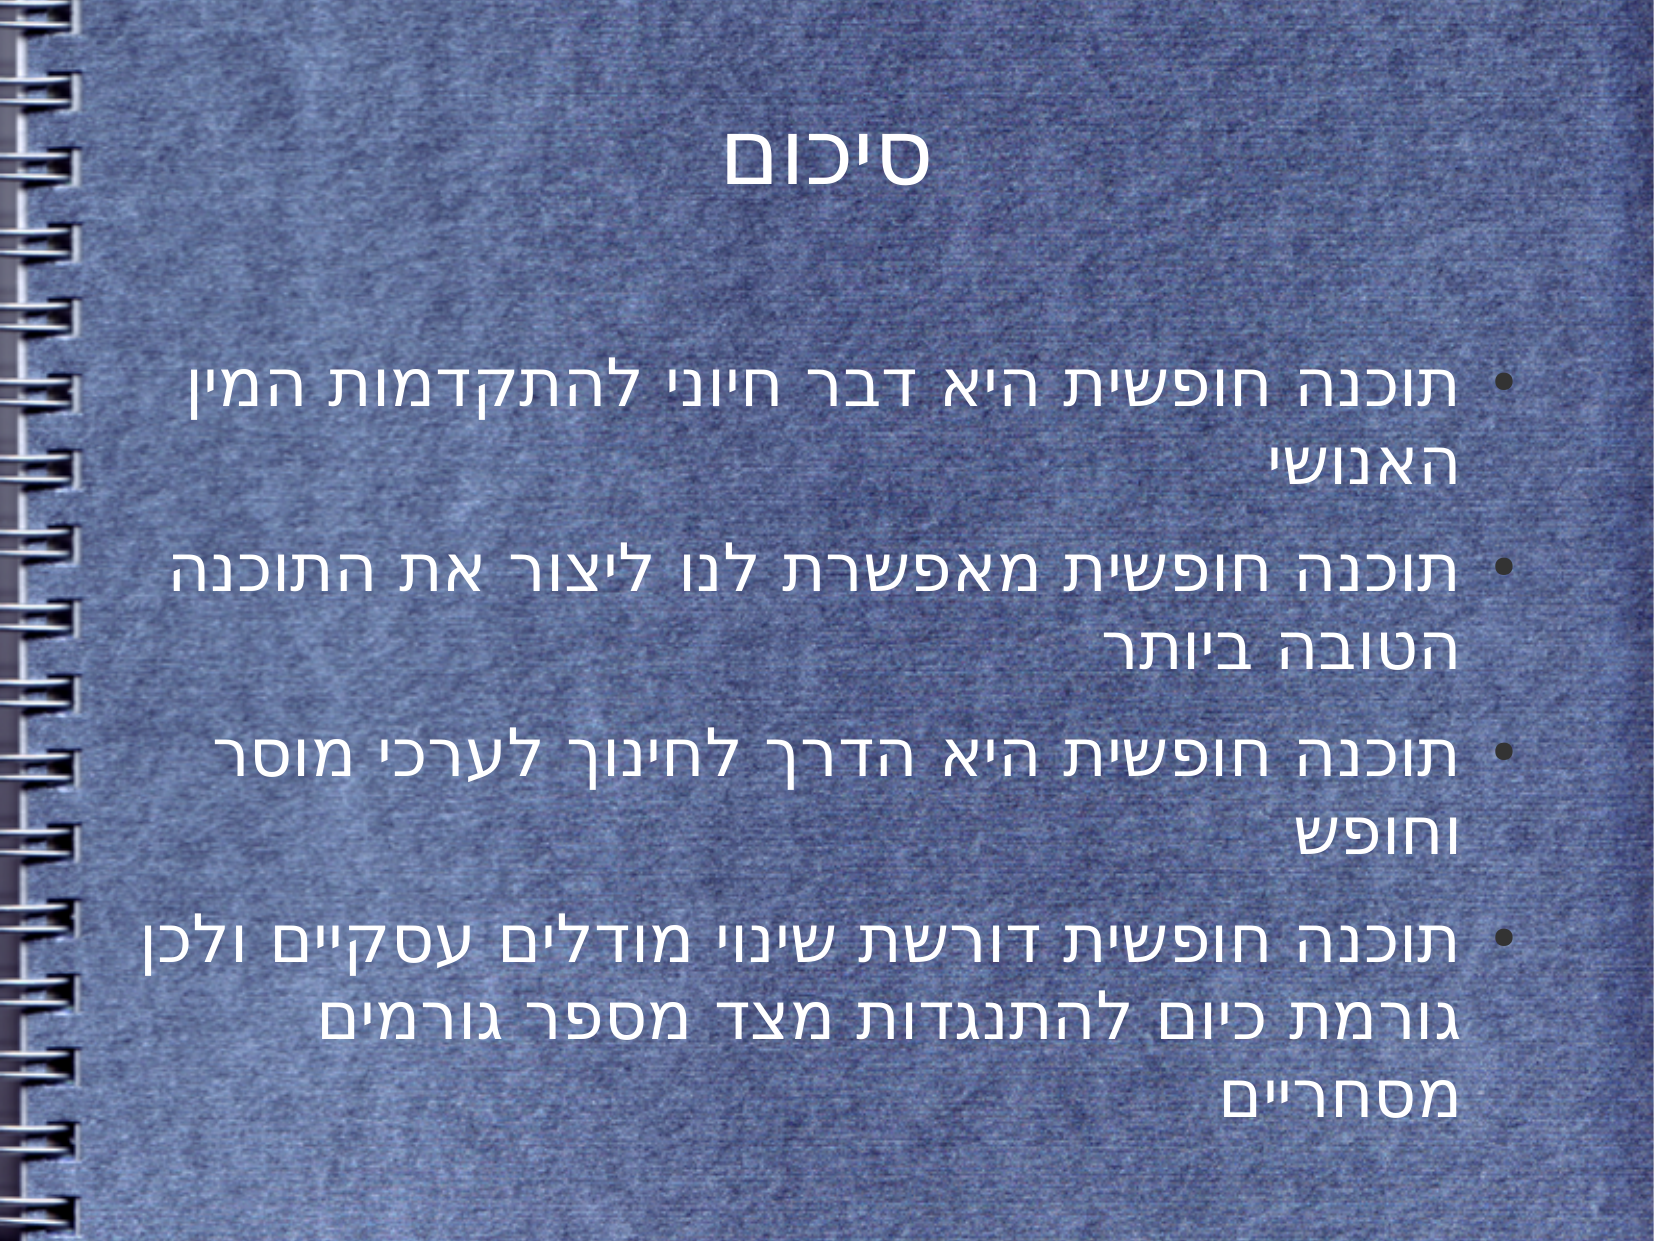

# סיכום
תוכנה חופשית היא דבר חיוני להתקדמות המין האנושי
תוכנה חופשית מאפשרת לנו ליצור את התוכנה הטובה ביותר
תוכנה חופשית היא הדרך לחינוך לערכי מוסר וחופש
תוכנה חופשית דורשת שינוי מודלים עסקיים ולכן גורמת כיום להתנגדות מצד מספר גורמים מסחריים